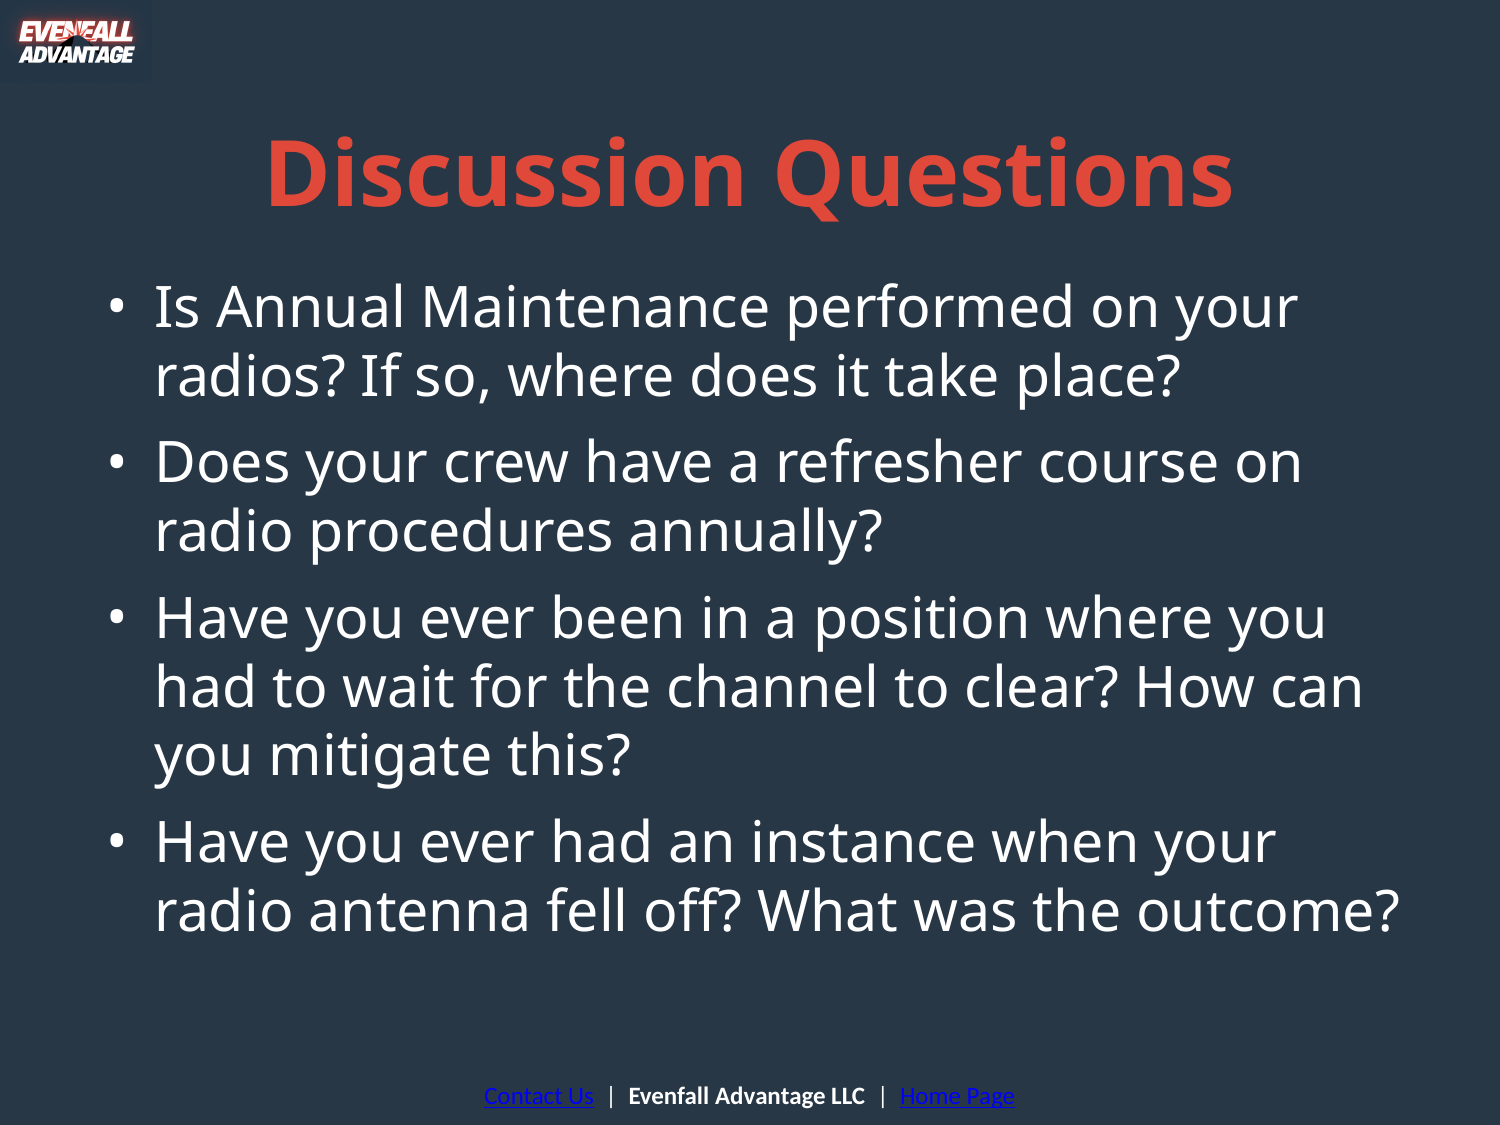

# Discussion Questions
Is Annual Maintenance performed on your radios? If so, where does it take place?
Does your crew have a refresher course on radio procedures annually?
Have you ever been in a position where you had to wait for the channel to clear? How can you mitigate this?
Have you ever had an instance when your radio antenna fell off? What was the outcome?